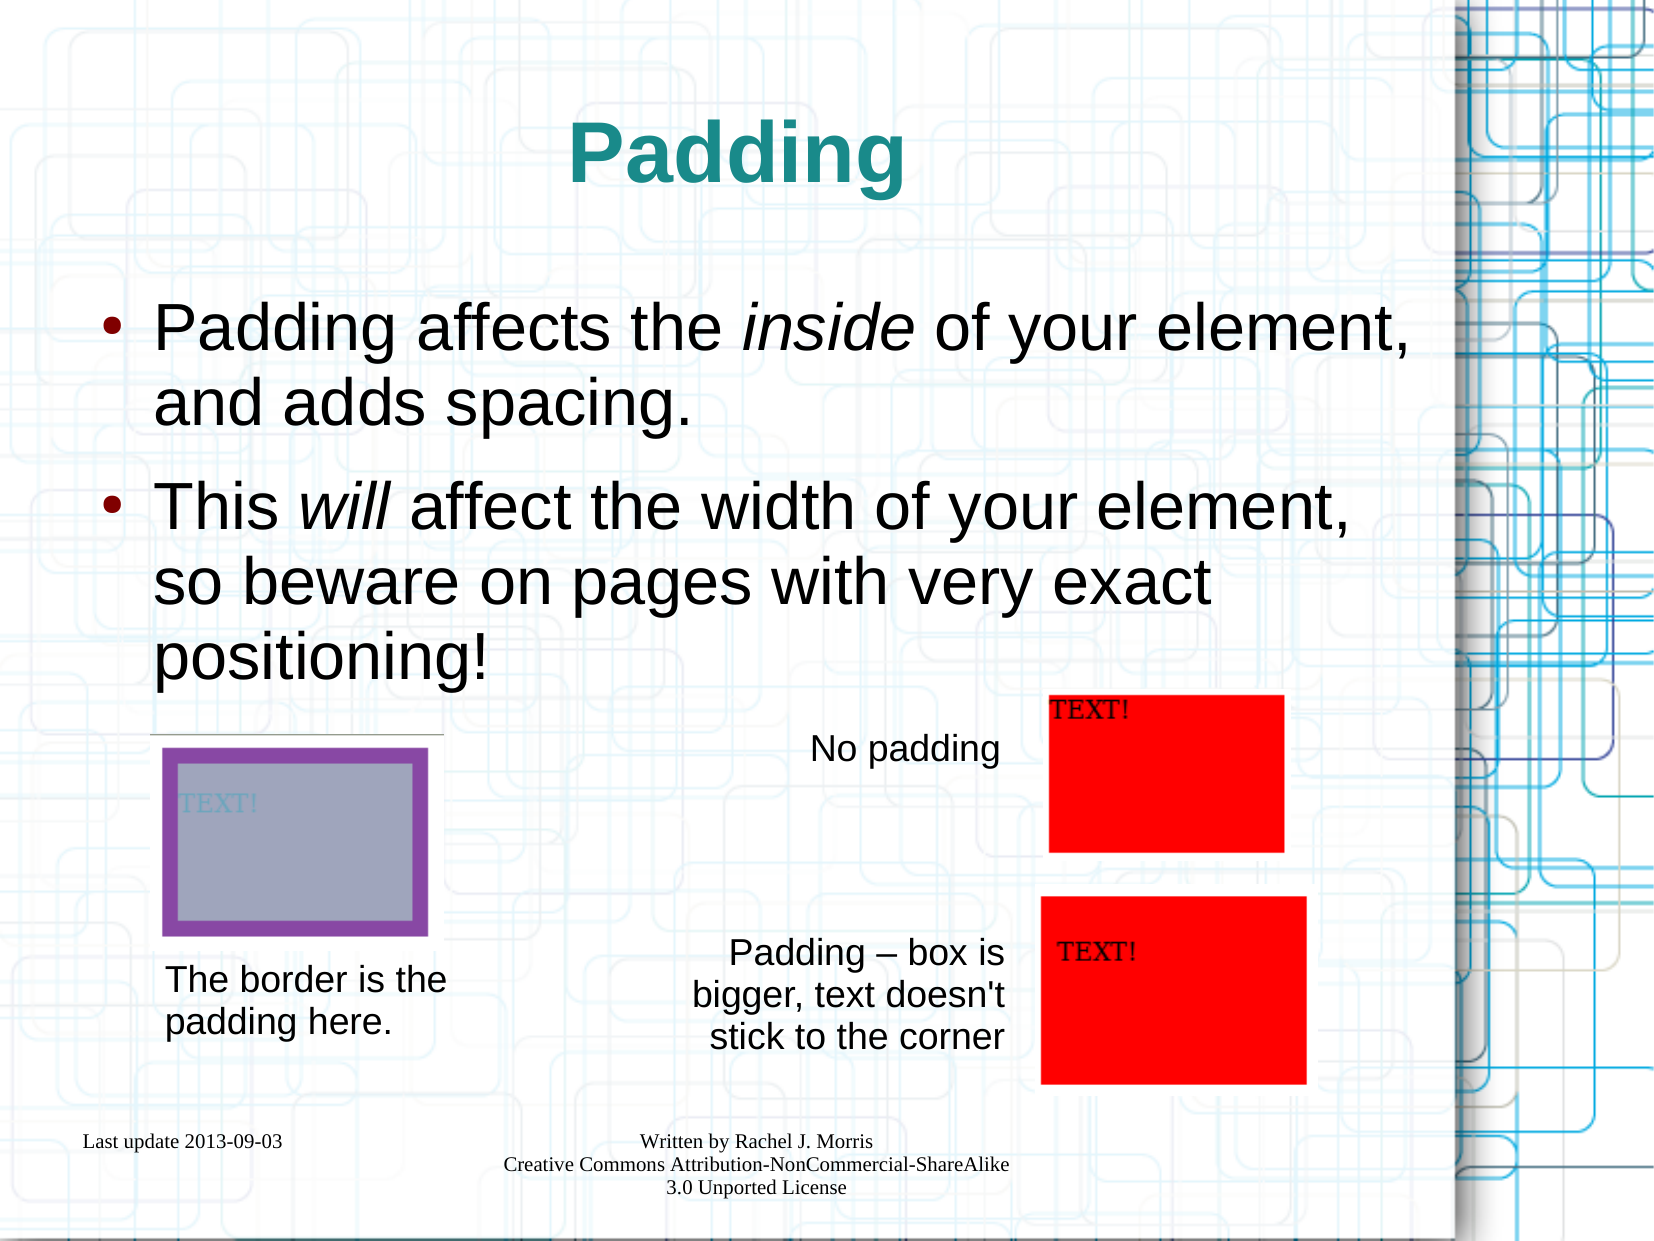

# Padding
Padding affects the inside of your element, and adds spacing.
This will affect the width of your element, so beware on pages with very exact positioning!
No padding
Padding – box is bigger, text doesn't stick to the corner
The border is the padding here.